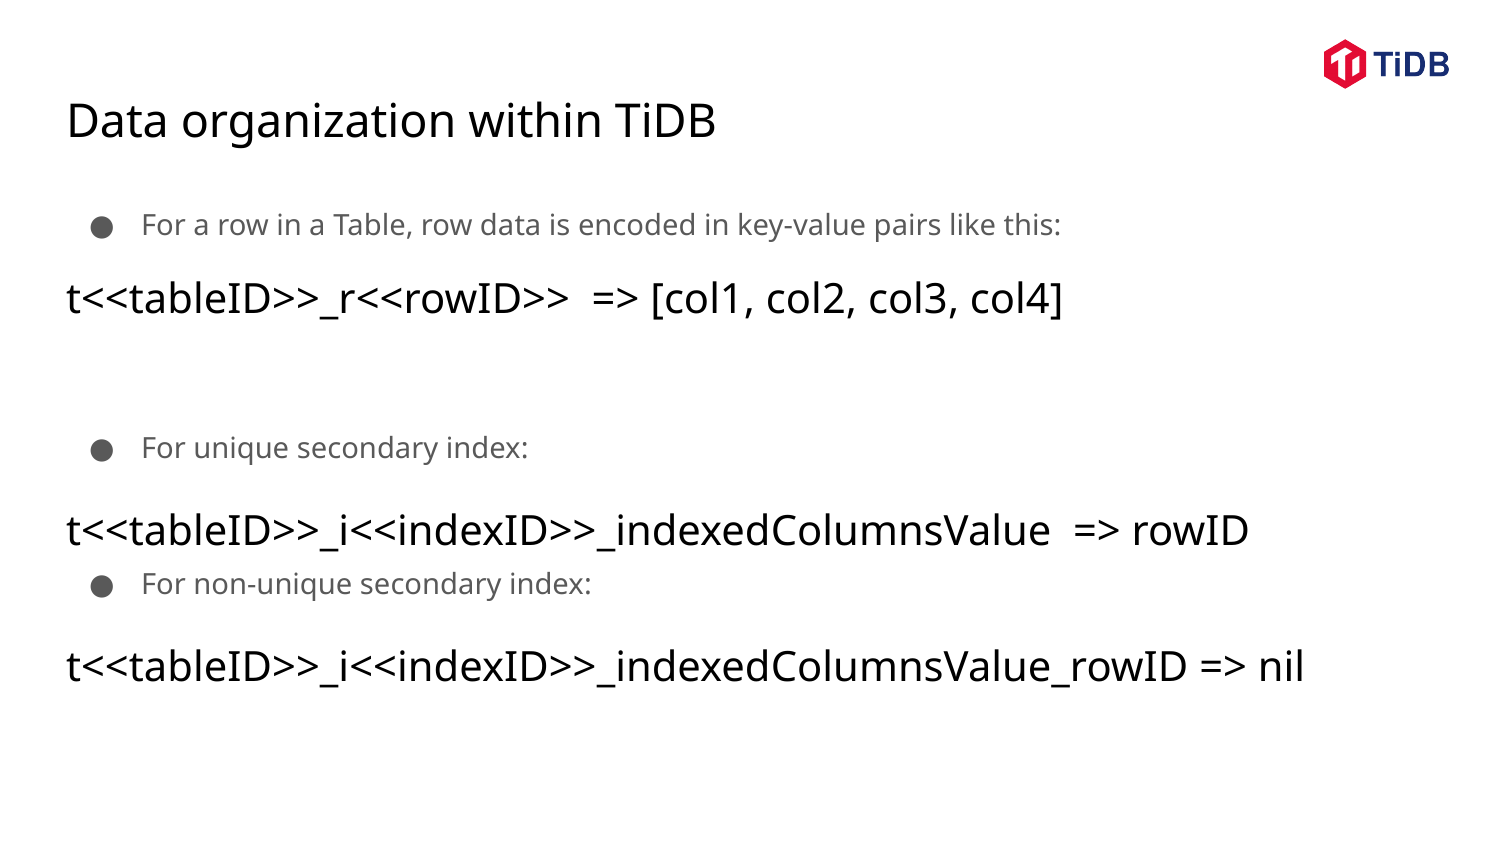

# Data organization within TiDB
For a row in a Table, row data is encoded in key-value pairs like this:
t<<tableID>>_r<<rowID>> => [col1, col2, col3, col4]
For unique secondary index:
t<<tableID>>_i<<indexID>>_indexedColumnsValue => rowID
For non-unique secondary index:
t<<tableID>>_i<<indexID>>_indexedColumnsValue_rowID => nil